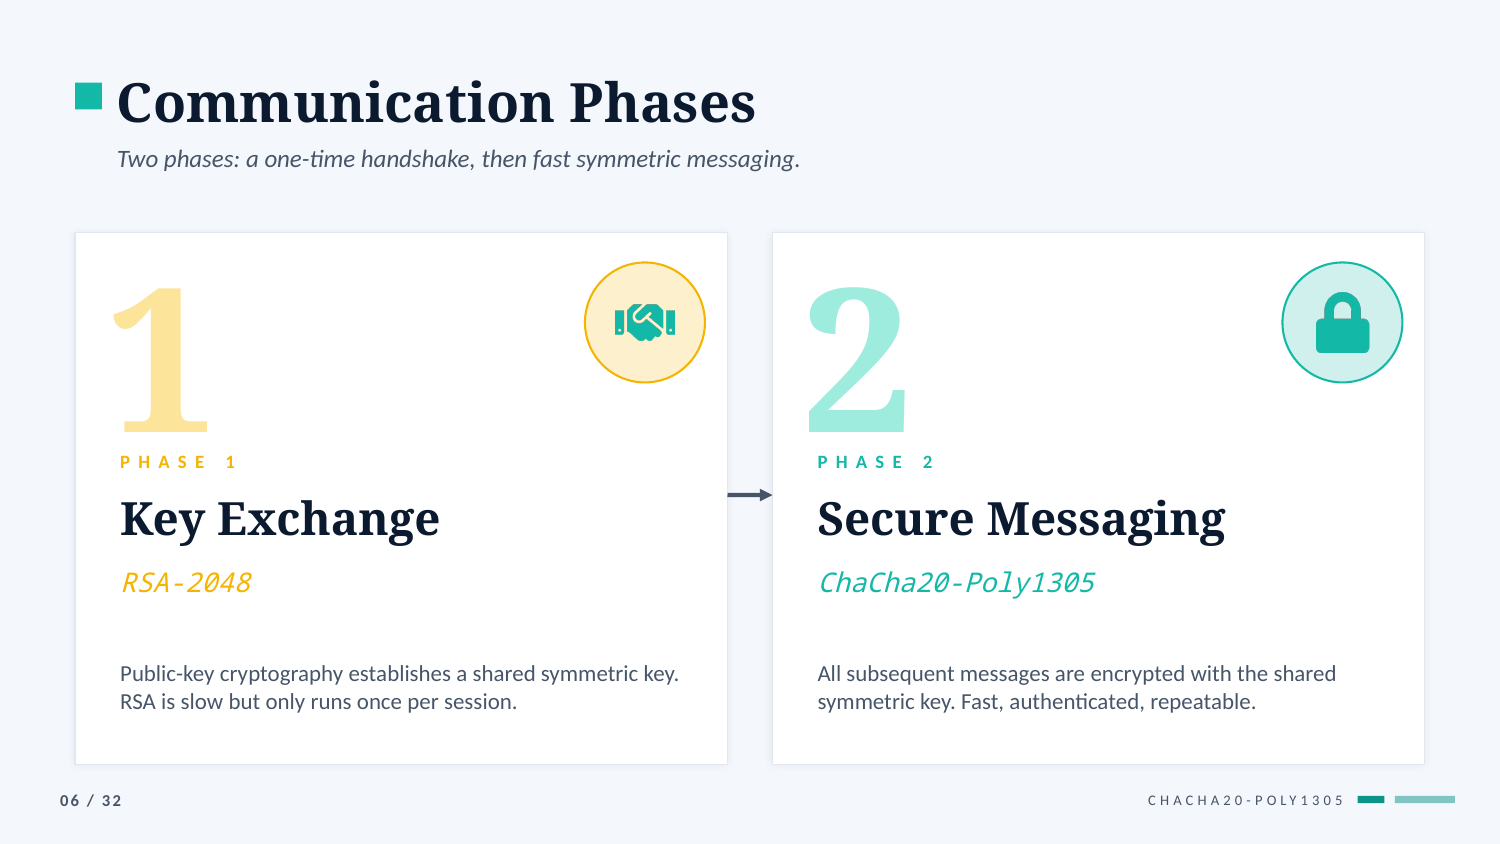

Communication Phases
Two phases: a one-time handshake, then fast symmetric messaging.
1
2
PHASE 1
PHASE 2
Key Exchange
Secure Messaging
RSA-2048
ChaCha20-Poly1305
Public-key cryptography establishes a shared symmetric key. RSA is slow but only runs once per session.
All subsequent messages are encrypted with the shared symmetric key. Fast, authenticated, repeatable.
06 / 32
CHACHA20-POLY1305